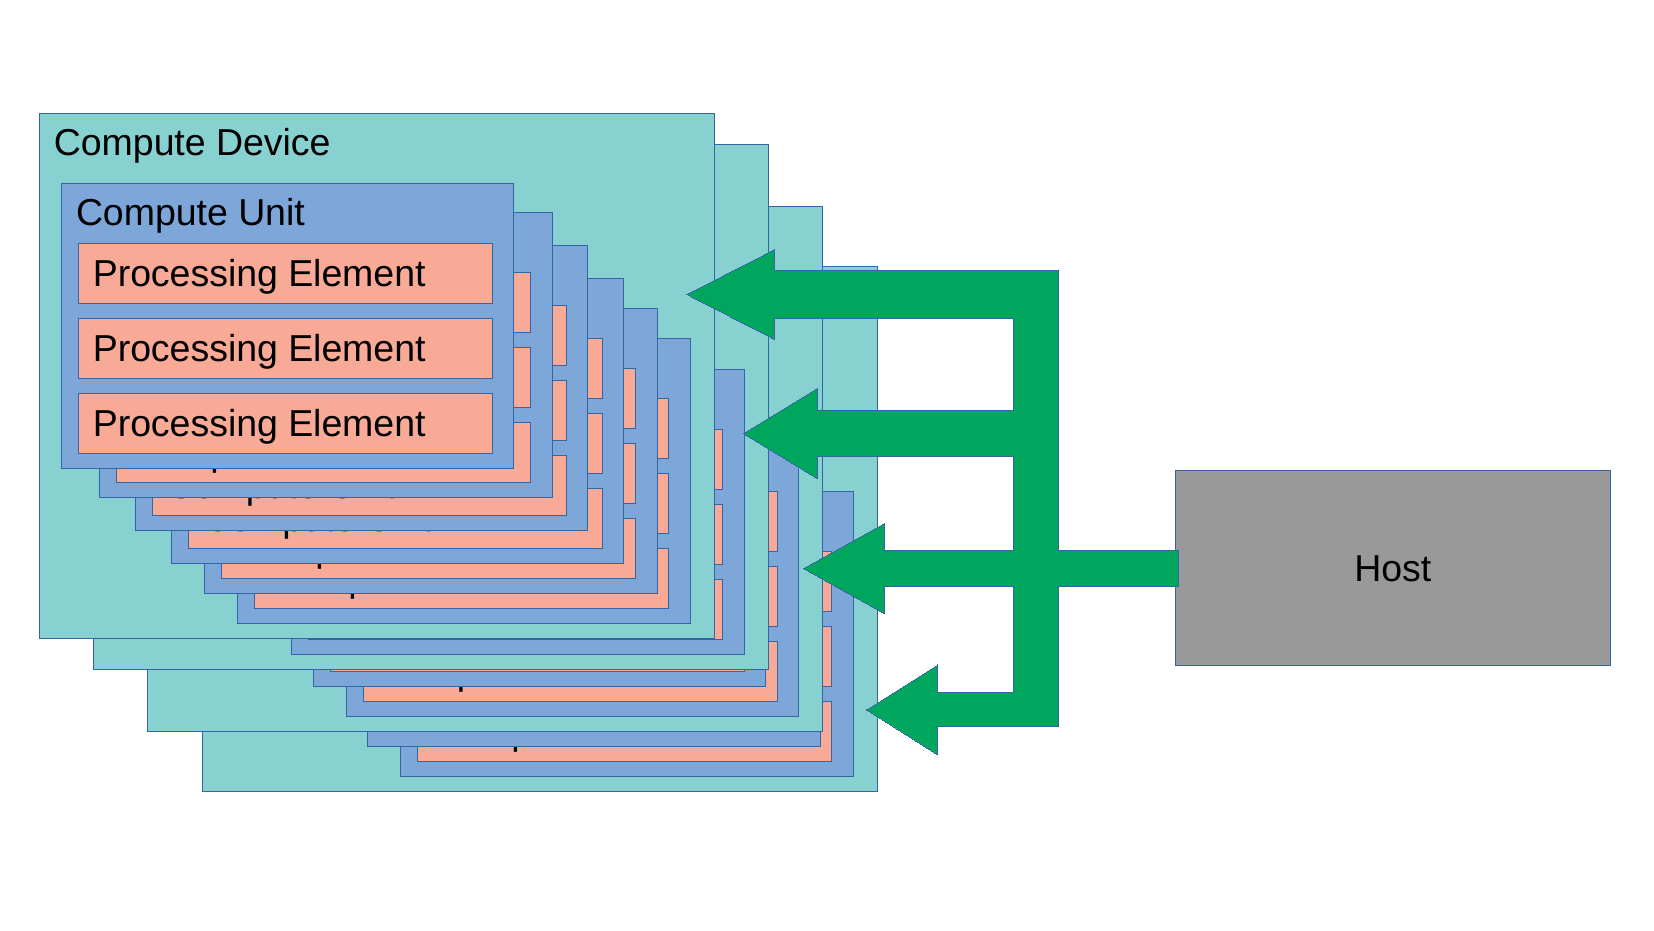

Compute Device
Compute Unit
Processing Element
Processing Element
Processing Element
Compute Unit
Compute Unit
Compute Unit
Compute Unit
Compute Unit
Compute Unit
Compute Unit
Compute Unit
Compute Unit
Compute Unit
Compute Unit
Compute Unit
Compute Unit
Compute Unit
Compute Unit
Compute Unit
Compute Unit
Compute Unit
Compute Unit
Compute Unit
Compute Device
Compute Unit
Processing Element
Processing Element
Processing Element
Compute Unit
Compute Unit
Compute Unit
Compute Unit
Compute Unit
Compute Unit
Compute Unit
Compute Unit
Compute Unit
Compute Unit
Compute Unit
Compute Unit
Compute Unit
Compute Unit
Compute Unit
Compute Unit
Compute Unit
Compute Unit
Compute Unit
Compute Unit
Compute Device
Compute Unit
Processing Element
Processing Element
Processing Element
Compute Unit
Compute Unit
Compute Unit
Compute Unit
Compute Unit
Compute Unit
Compute Unit
Compute Unit
Compute Unit
Compute Unit
Compute Unit
Compute Unit
Compute Unit
Compute Unit
Compute Unit
Compute Unit
Compute Unit
Compute Unit
Compute Unit
Compute Unit
Compute Device
Compute Unit
Processing Element
Processing Element
Processing Element
Compute Unit
Compute Unit
Compute Unit
Compute Unit
Compute Unit
Compute Unit
Compute Unit
Compute Unit
Compute Unit
Compute Unit
Compute Unit
Compute Unit
Compute Unit
Compute Unit
Compute Unit
Compute Unit
Compute Unit
Compute Unit
Compute Unit
Compute Unit
Host